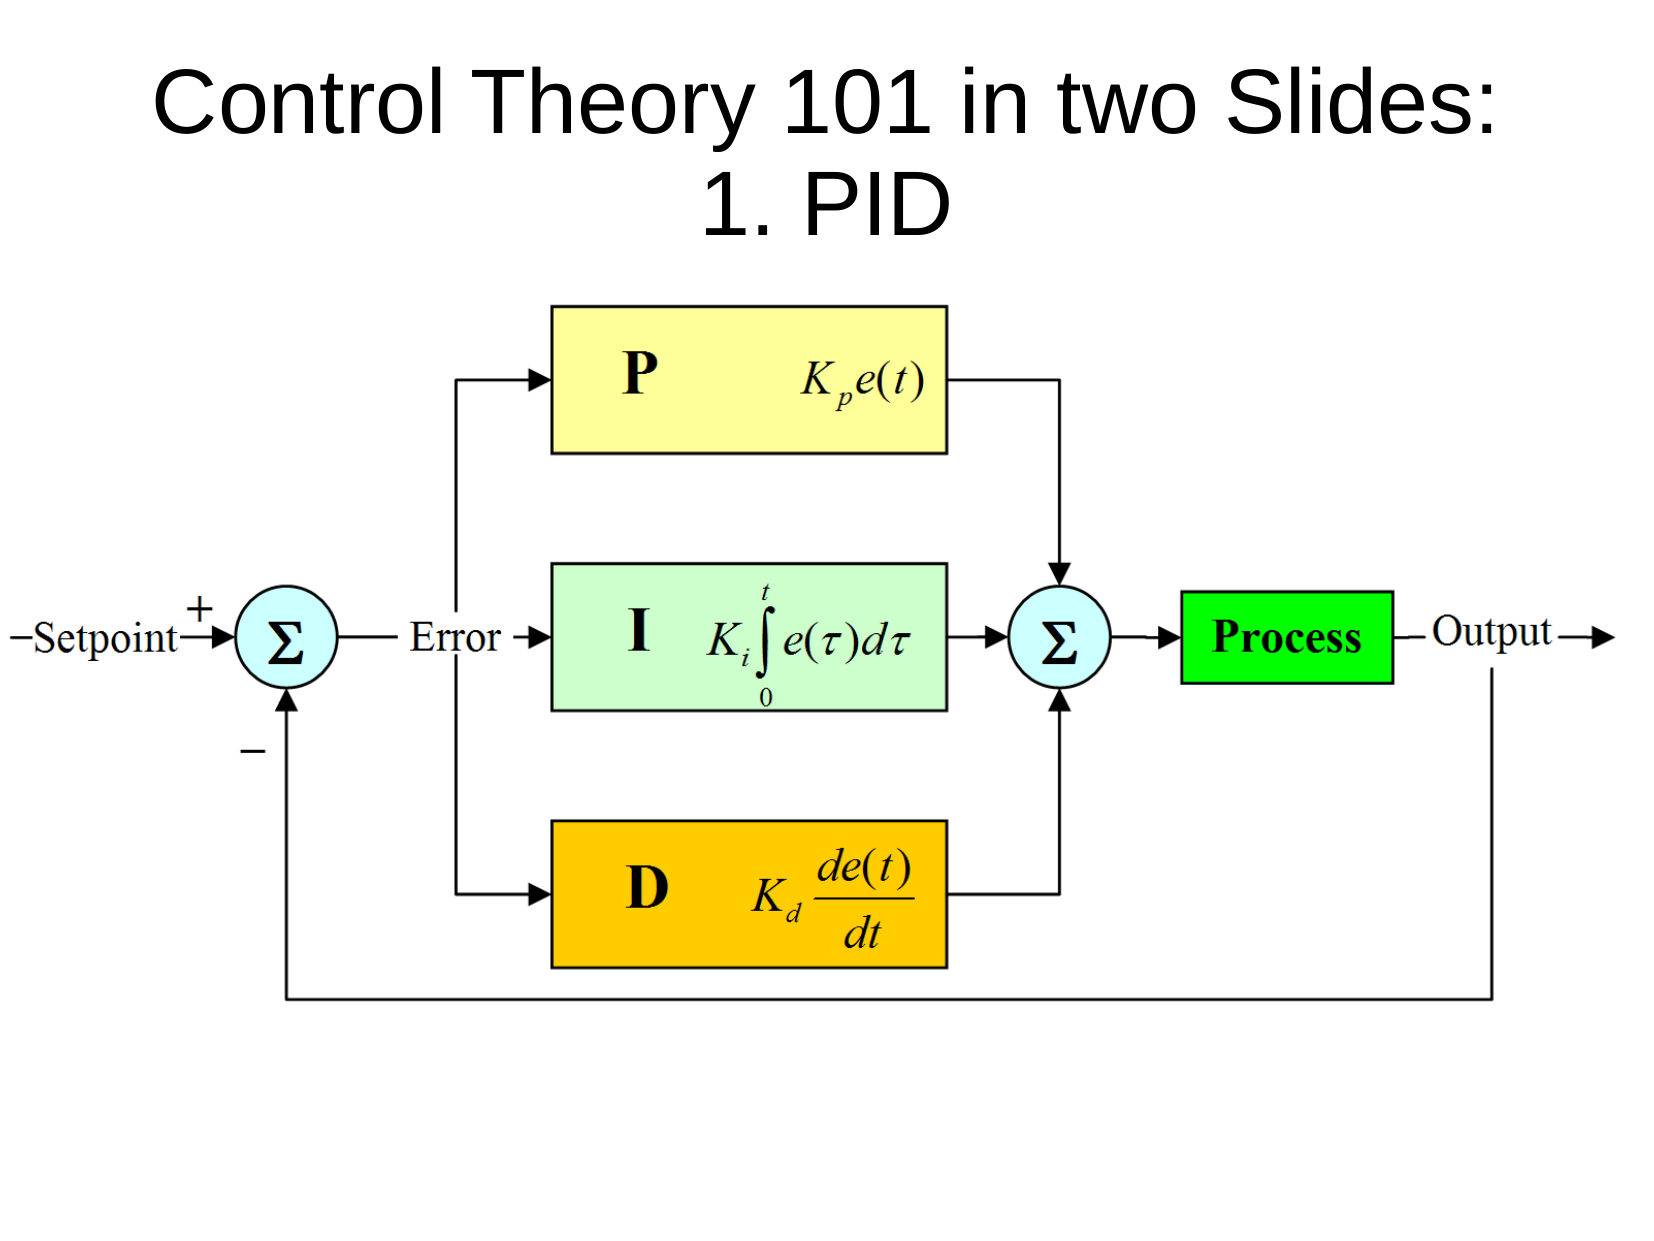

# Control Theory 101 in two Slides: 1. PID